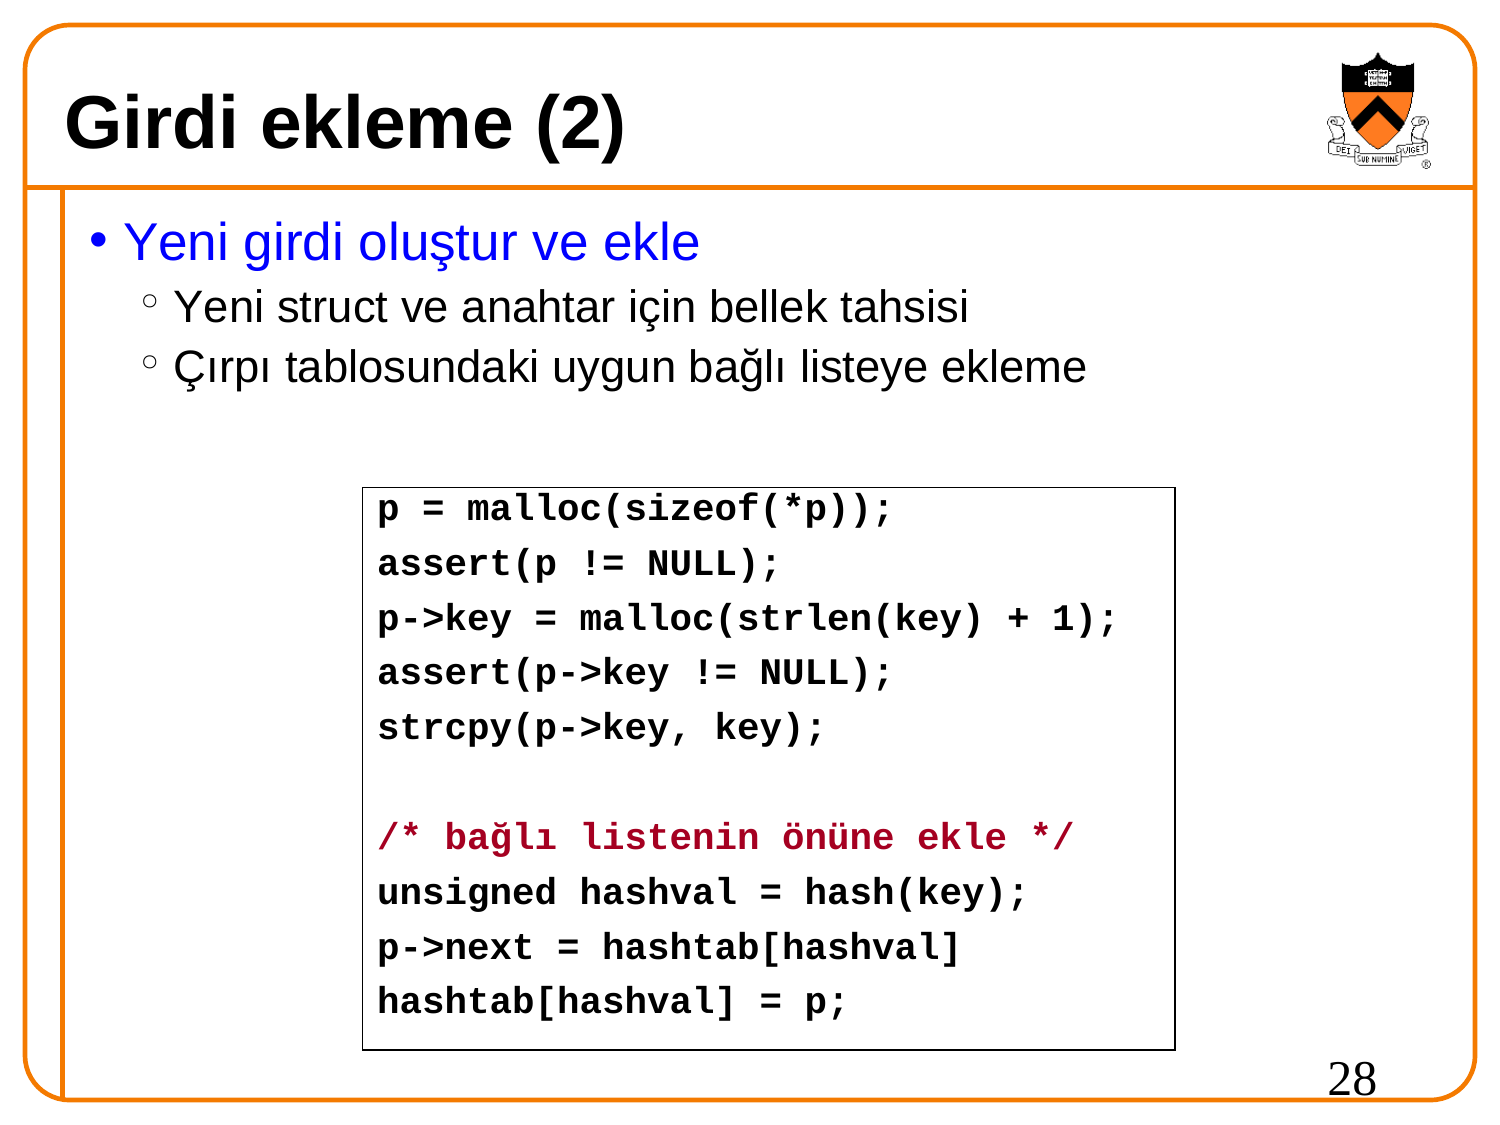

# Girdi ekleme (2)
Yeni girdi oluştur ve ekle
Yeni struct ve anahtar için bellek tahsisi
Çırpı tablosundaki uygun bağlı listeye ekleme
p = malloc(sizeof(*p));
assert(p != NULL);
p->key = malloc(strlen(key) + 1);
assert(p->key != NULL);
strcpy(p->key, key);
/* bağlı listenin önüne ekle */
unsigned hashval = hash(key);
p->next = hashtab[hashval]
hashtab[hashval] = p;
28